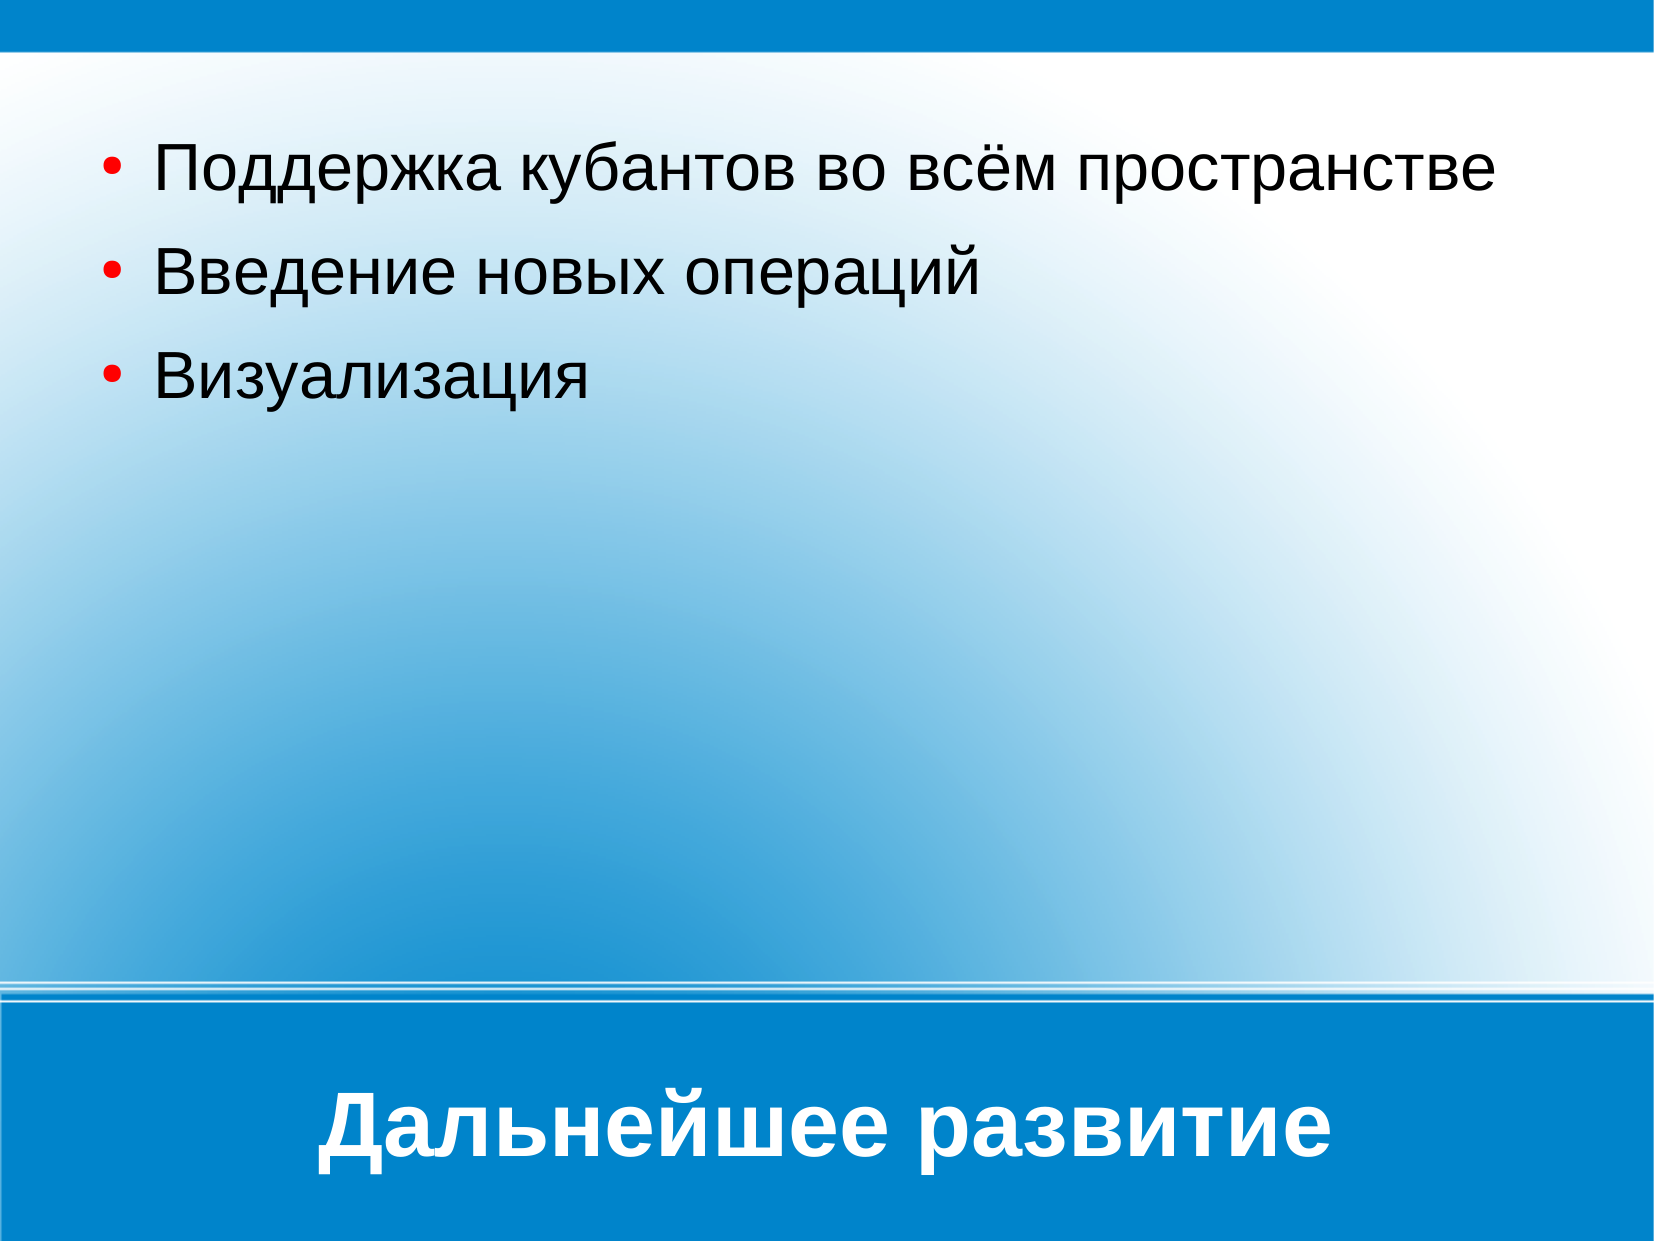

Поддержка кубантов во всём пространстве
Введение новых операций
Визуализация
# Дальнейшее развитие